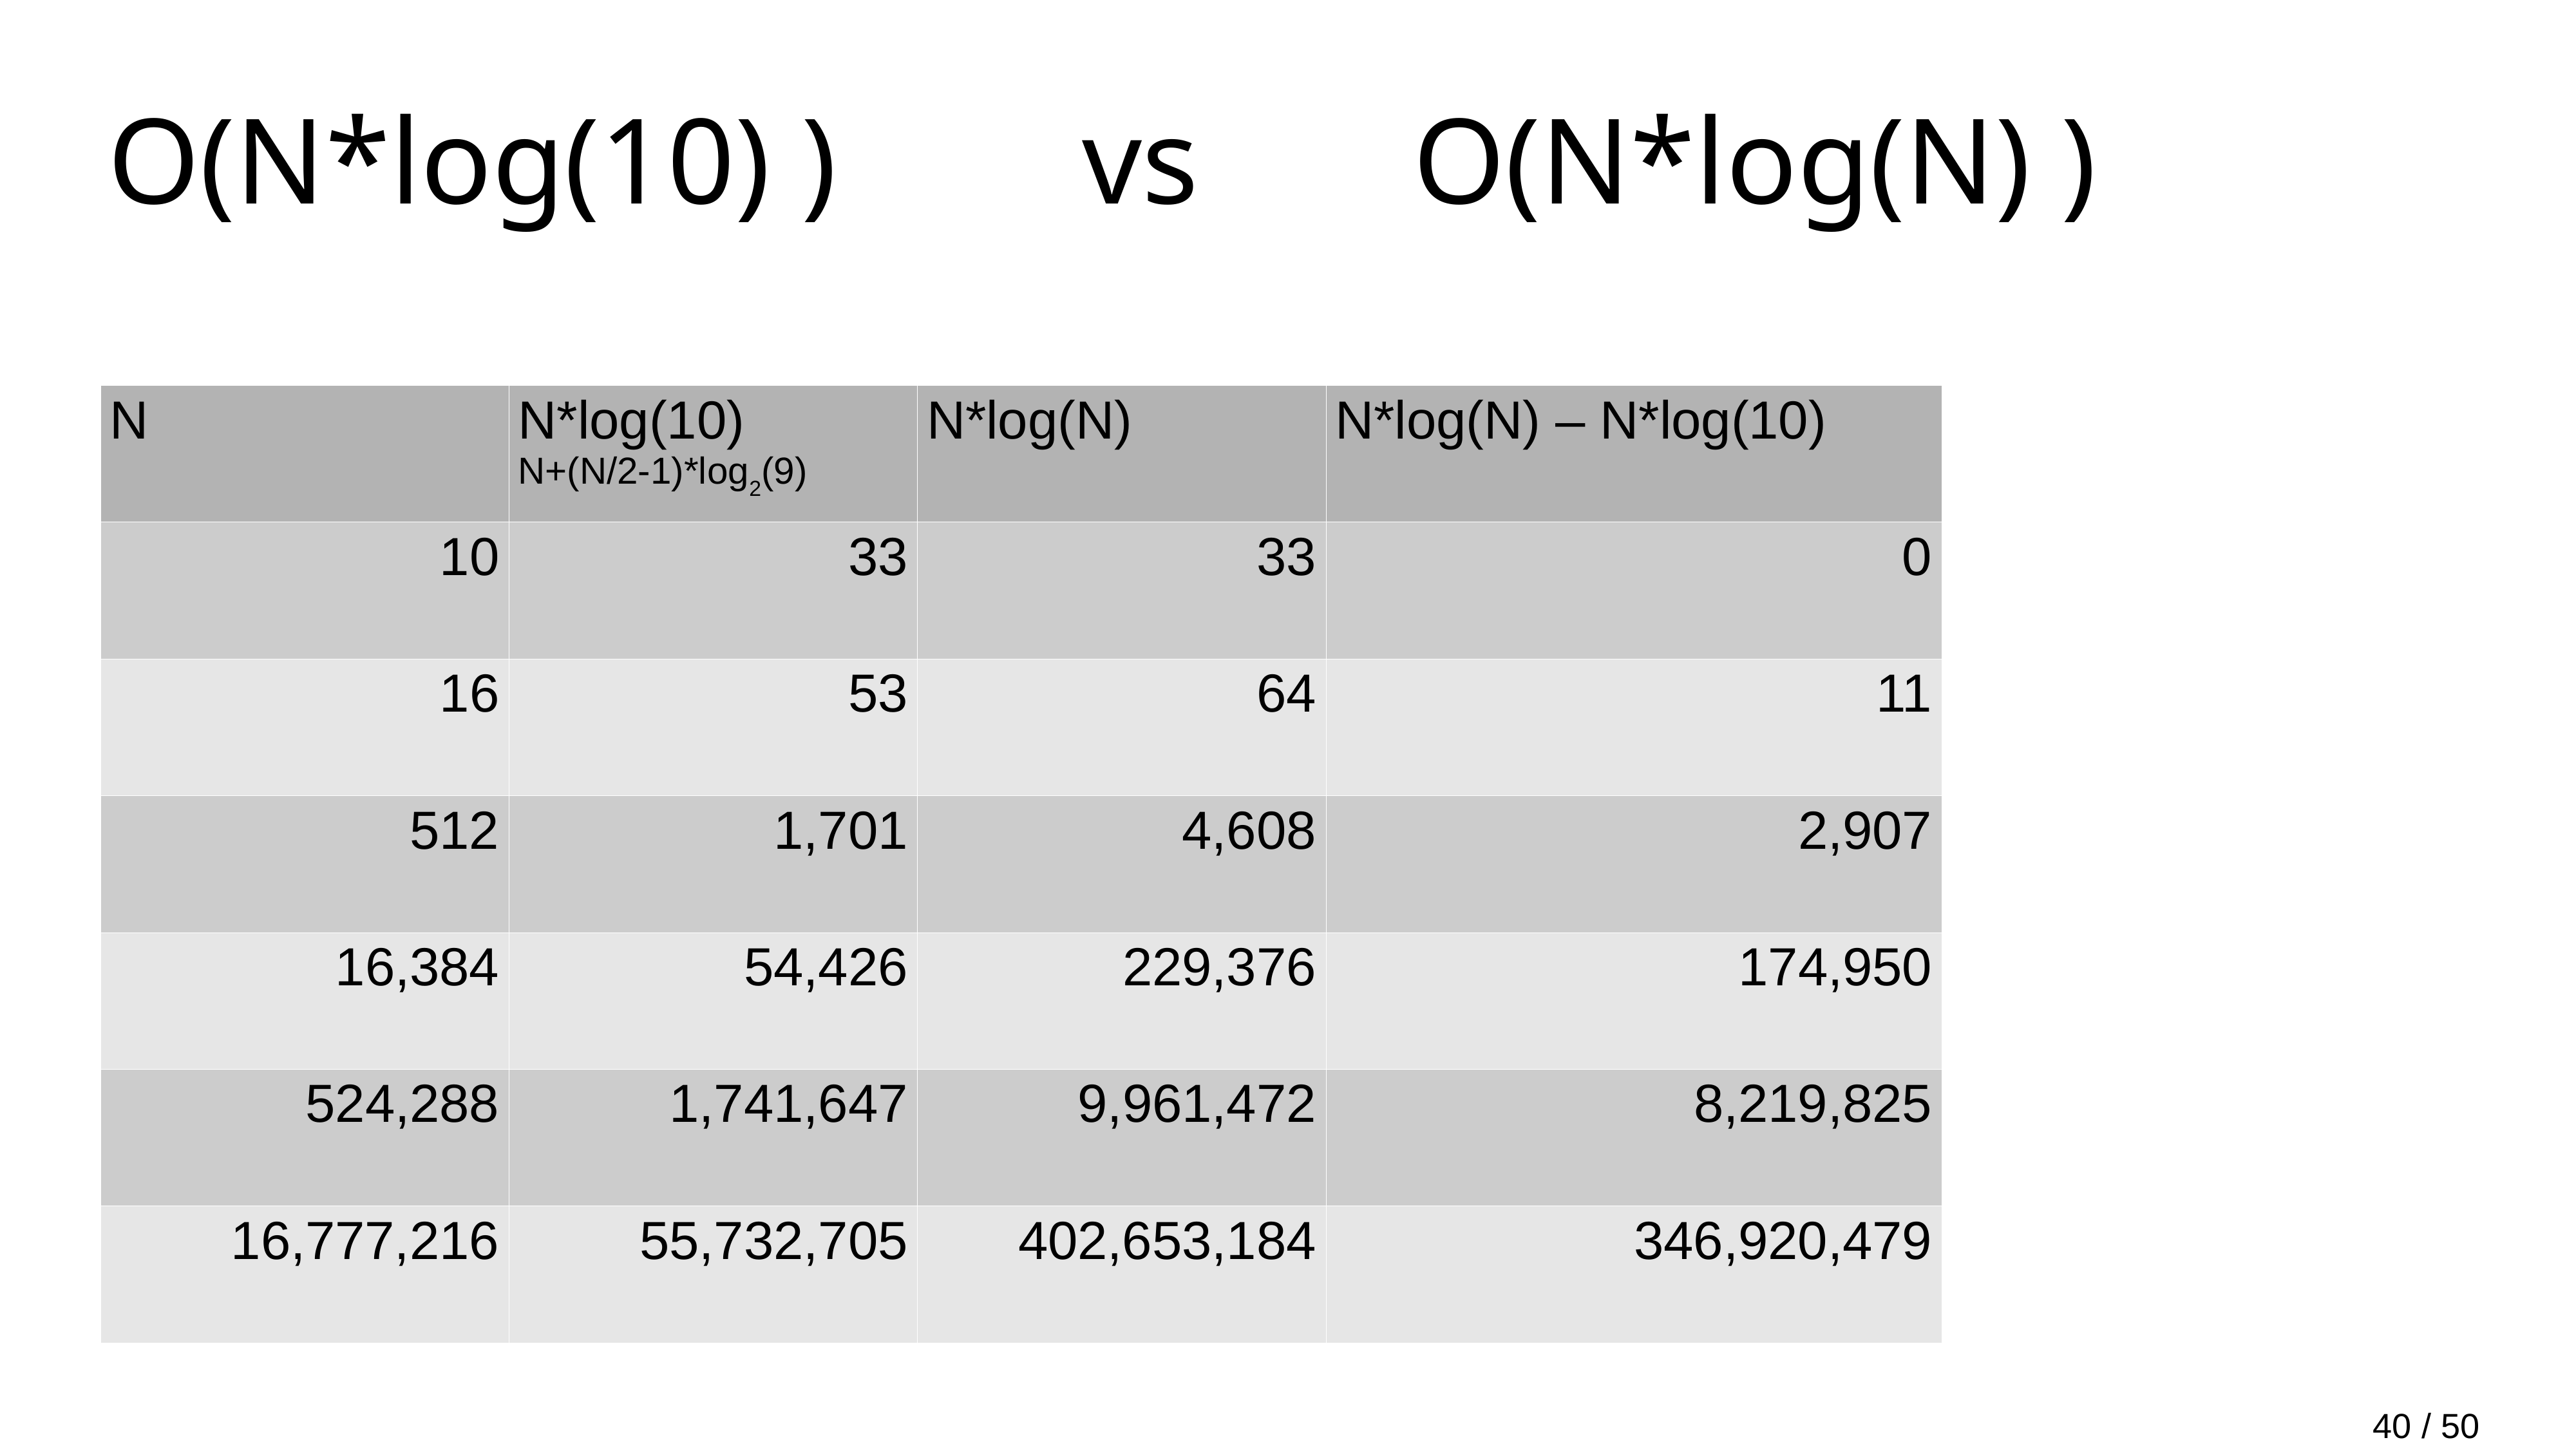

# O(N*log(10) ) vs O(N*log(N) )
| N | N\*log(10) N+(N/2-1)\*log2(9) | N\*log(N) | N\*log(N) – N\*log(10) |
| --- | --- | --- | --- |
| 10 | 33 | 33 | 0 |
| 16 | 53 | 64 | 11 |
| 512 | 1,701 | 4,608 | 2,907 |
| 16,384 | 54,426 | 229,376 | 174,950 |
| 524,288 | 1,741,647 | 9,961,472 | 8,219,825 |
| 16,777,216 | 55,732,705 | 402,653,184 | 346,920,479 |